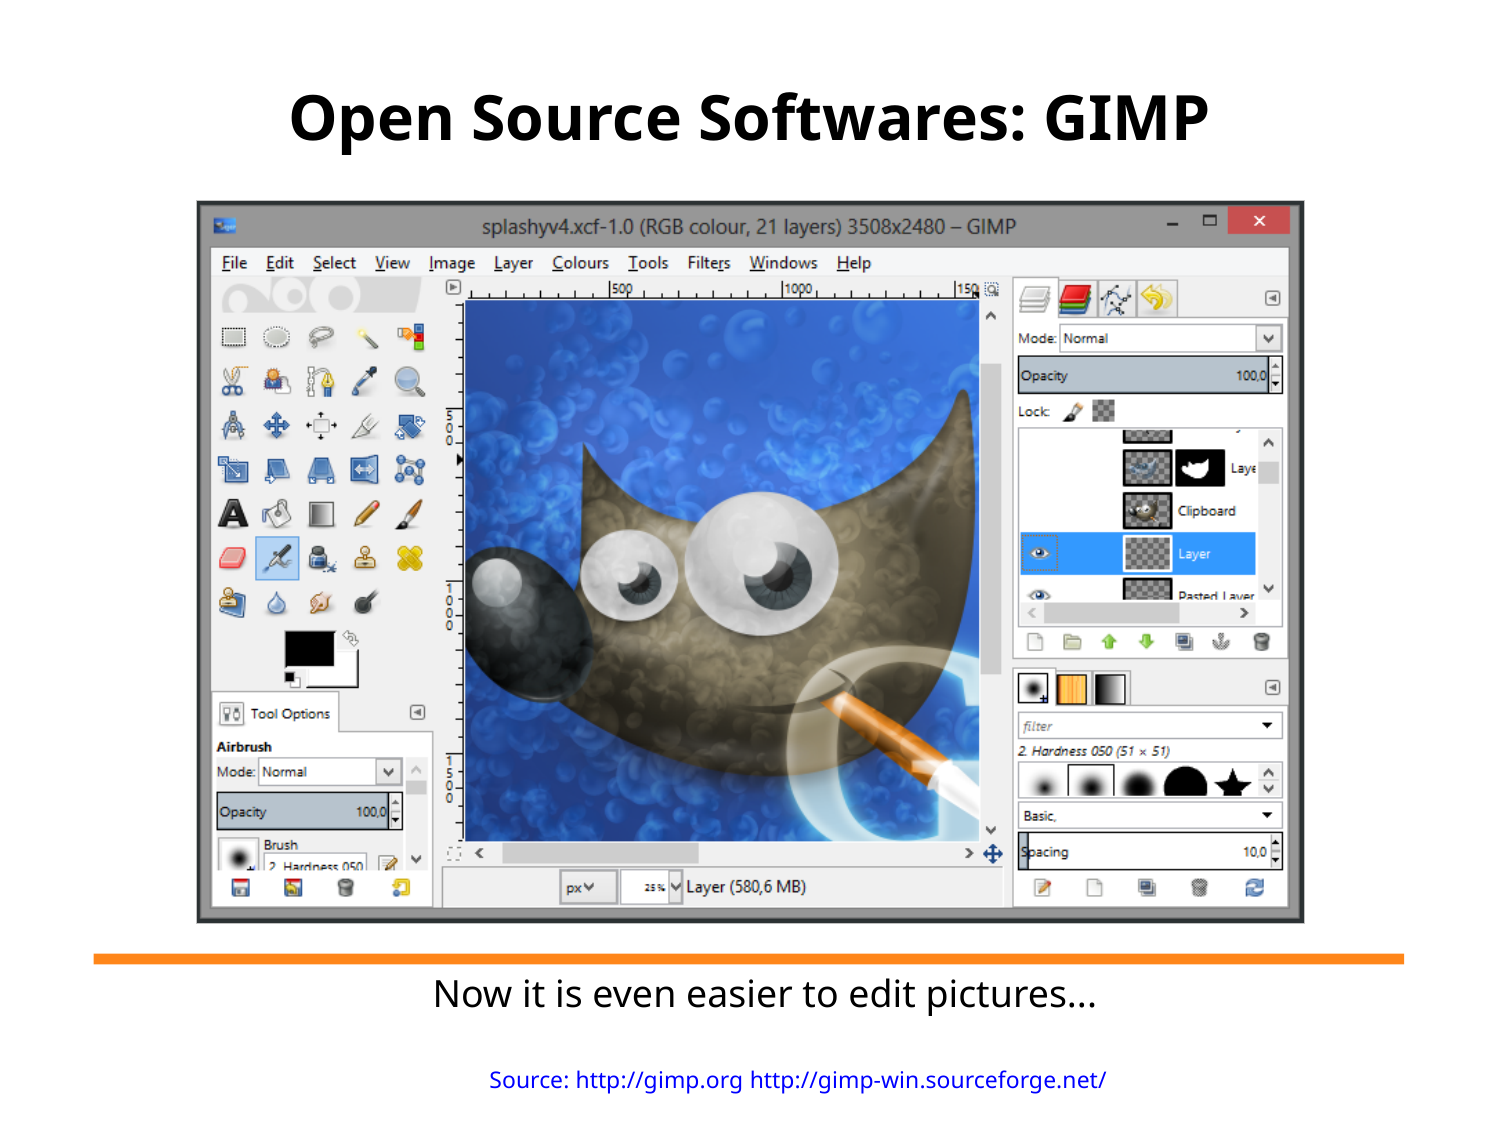

# Open Source Softwares: GIMP
Now it is even easier to edit pictures...
Source: http://gimp.org http://gimp-win.sourceforge.net/